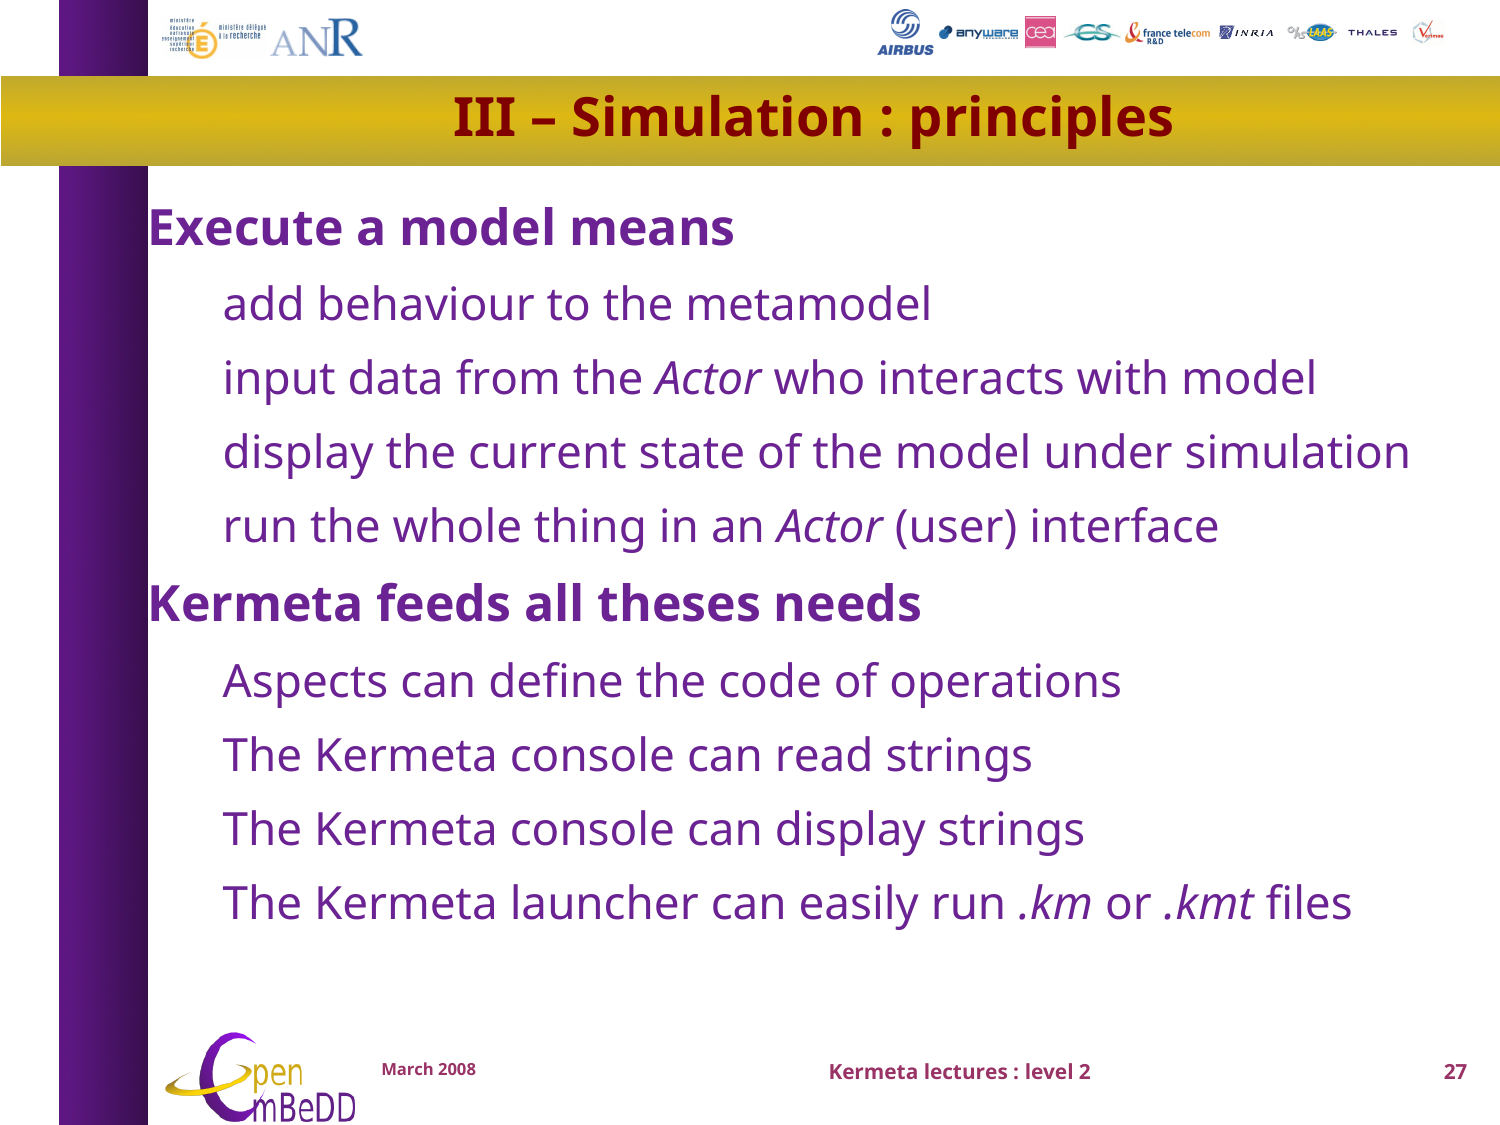

# III – Simulation : principles
Execute a model means
add behaviour to the metamodel
input data from the Actor who interacts with model
display the current state of the model under simulation
run the whole thing in an Actor (user) interface
Kermeta feeds all theses needs
Aspects can define the code of operations
The Kermeta console can read strings
The Kermeta console can display strings
The Kermeta launcher can easily run .km or .kmt files
Pied de page
Pied de page fixe
27